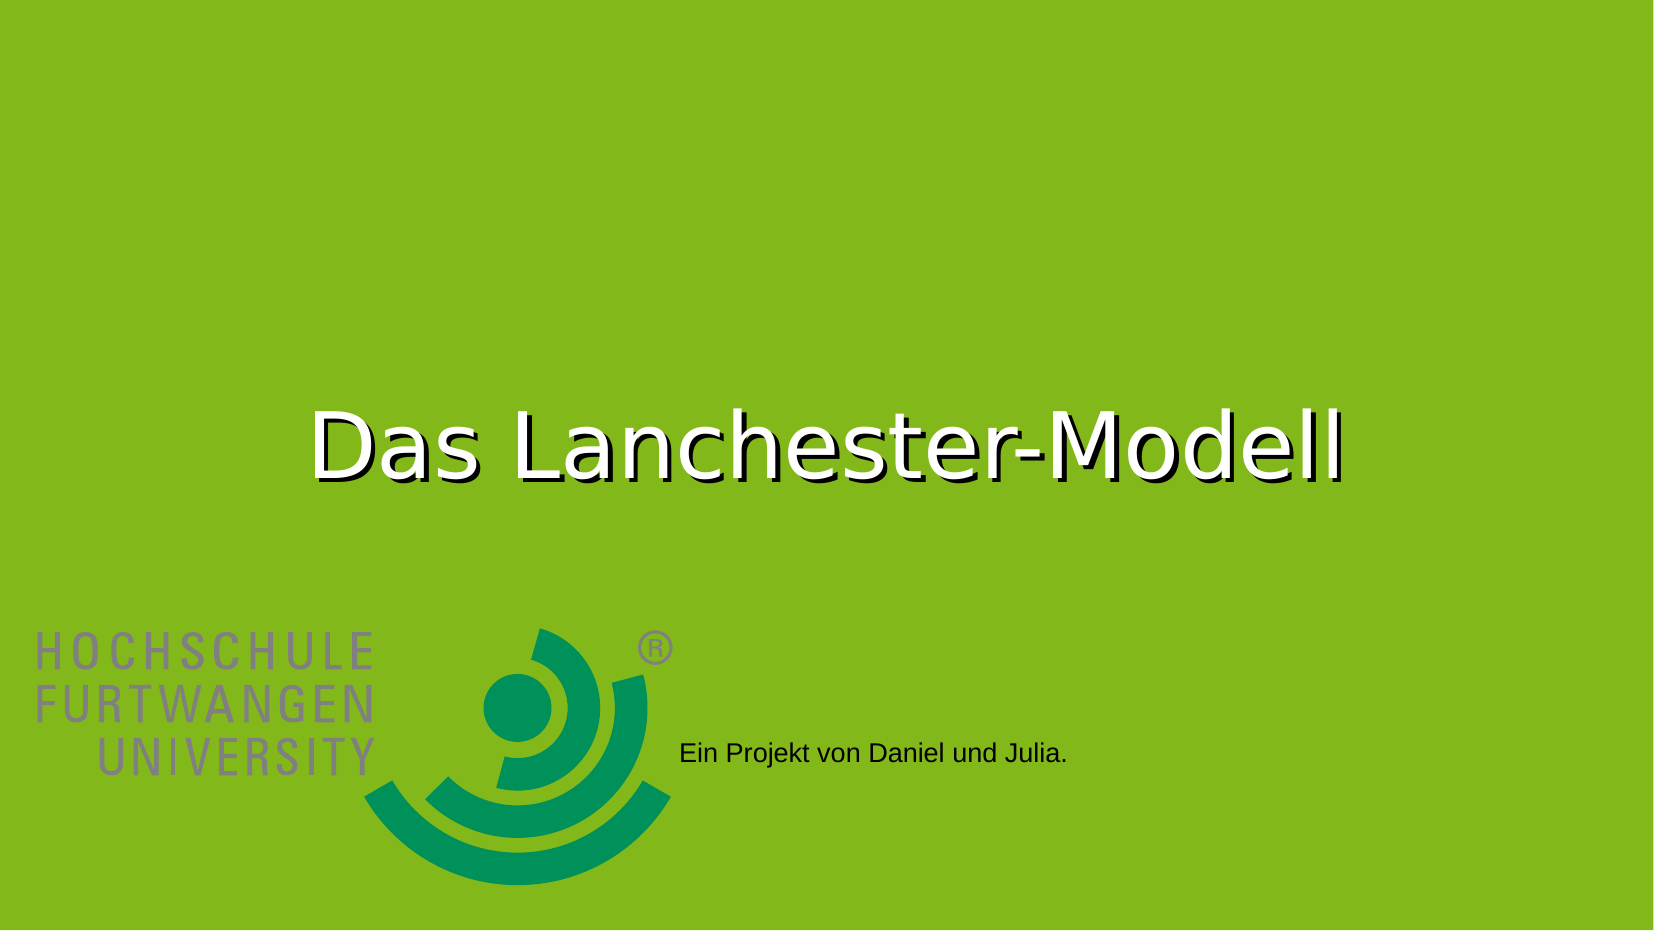

# Das Lanchester-Modell
Ein Projekt von Daniel und Julia.